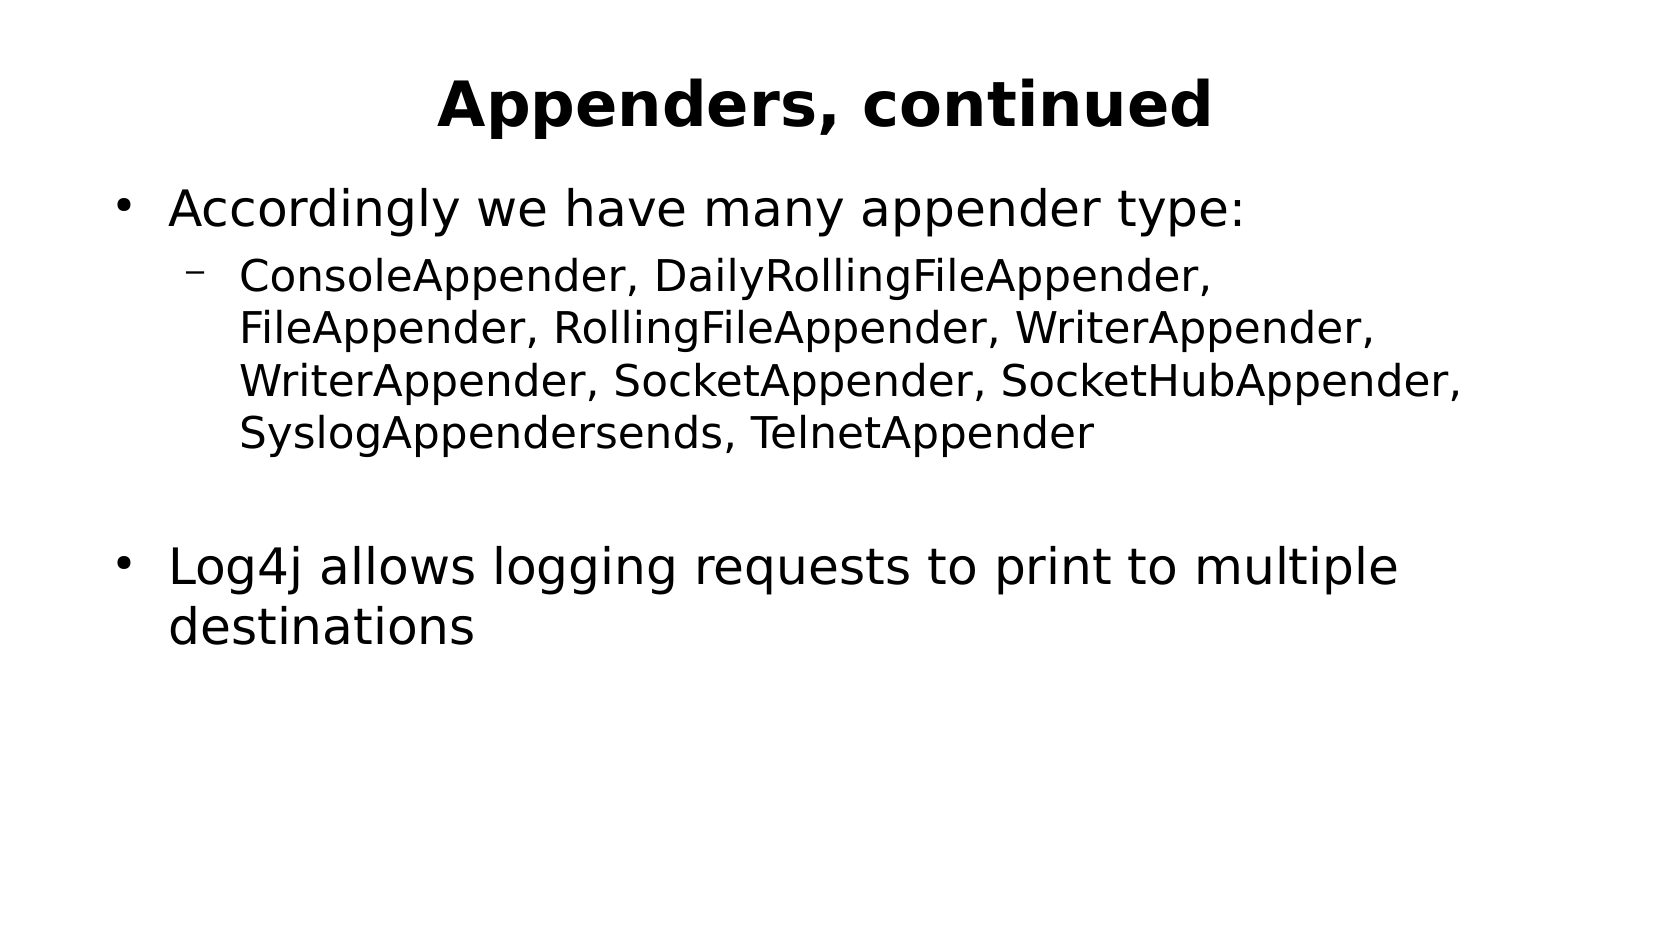

Appenders, continued
# Accordingly we have many appender type:
ConsoleAppender, DailyRollingFileAppender, FileAppender, RollingFileAppender, WriterAppender, WriterAppender, SocketAppender, SocketHubAppender, SyslogAppendersends, TelnetAppender
Log4j allows logging requests to print to multiple destinations